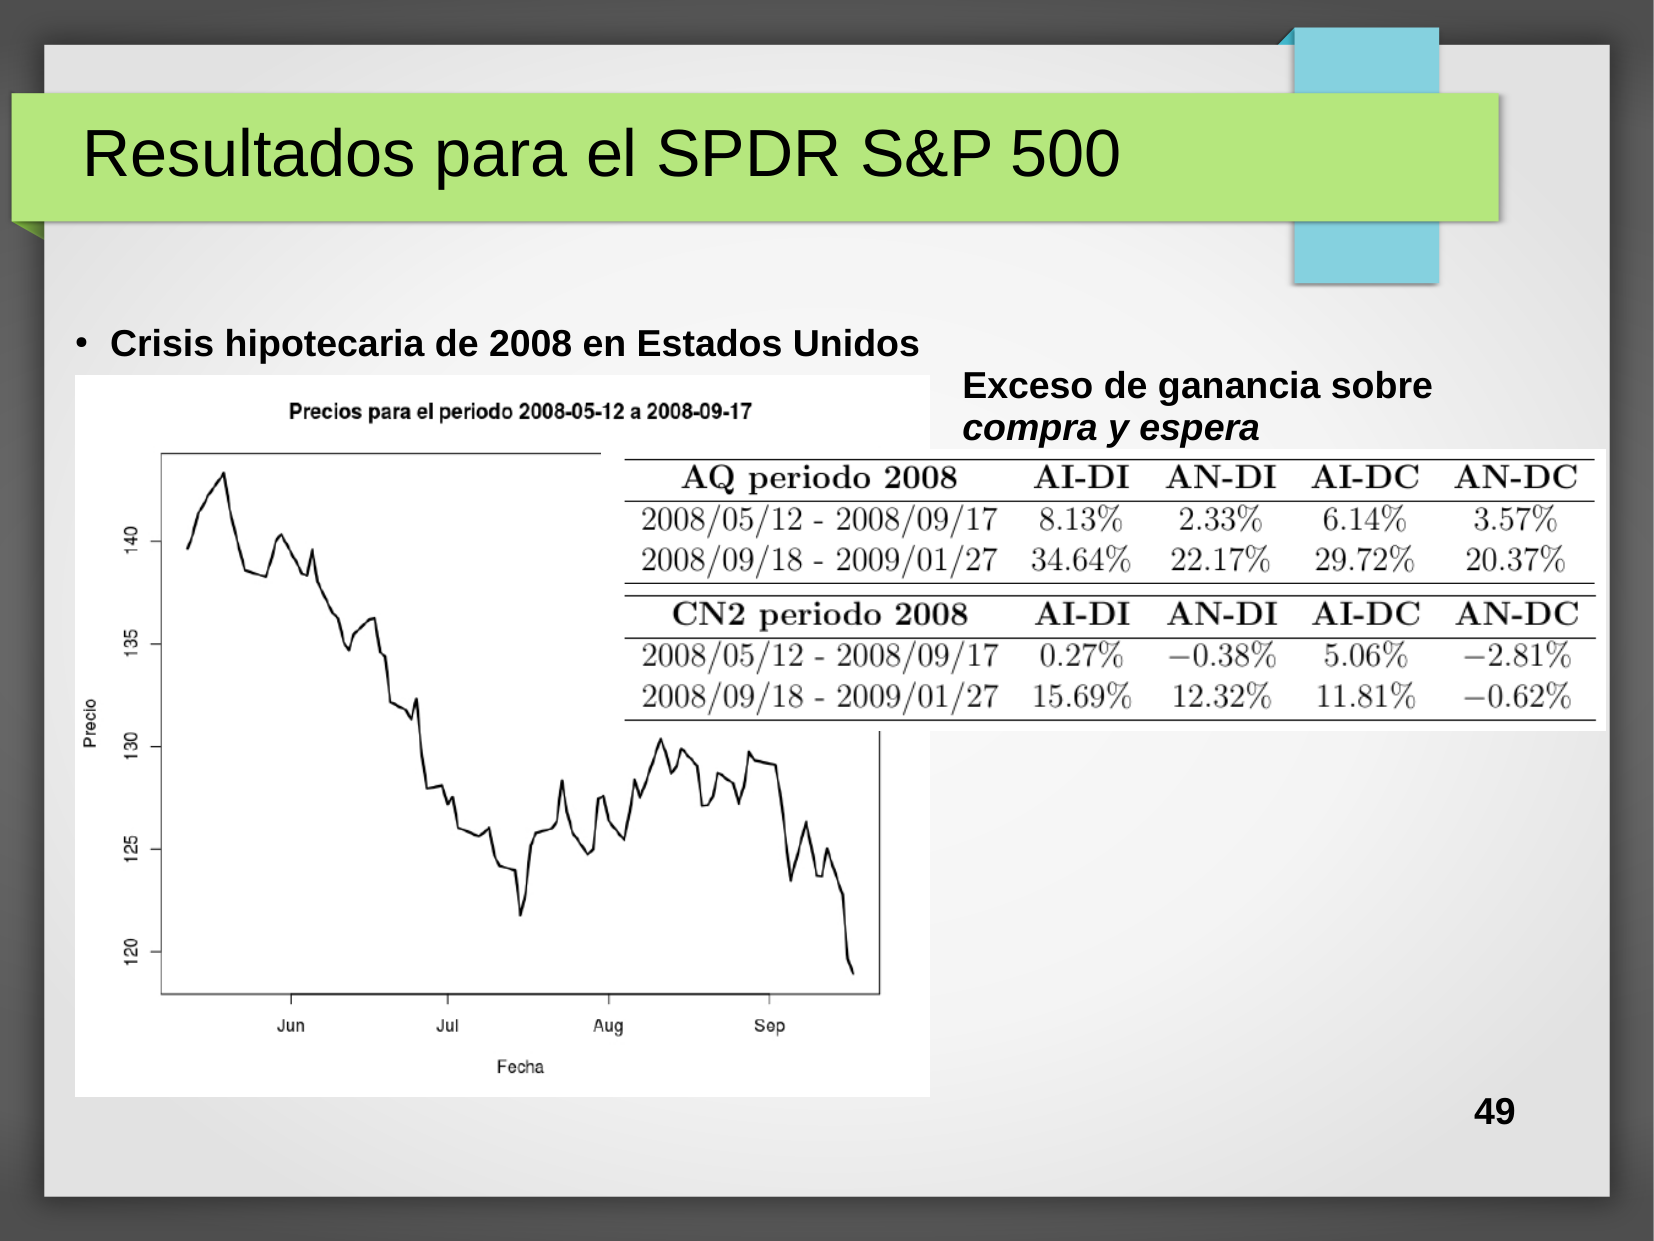

# Resultados para el SPDR S&P 500
Crisis hipotecaria de 2008 en Estados Unidos
Exceso de ganancia sobre compra y espera